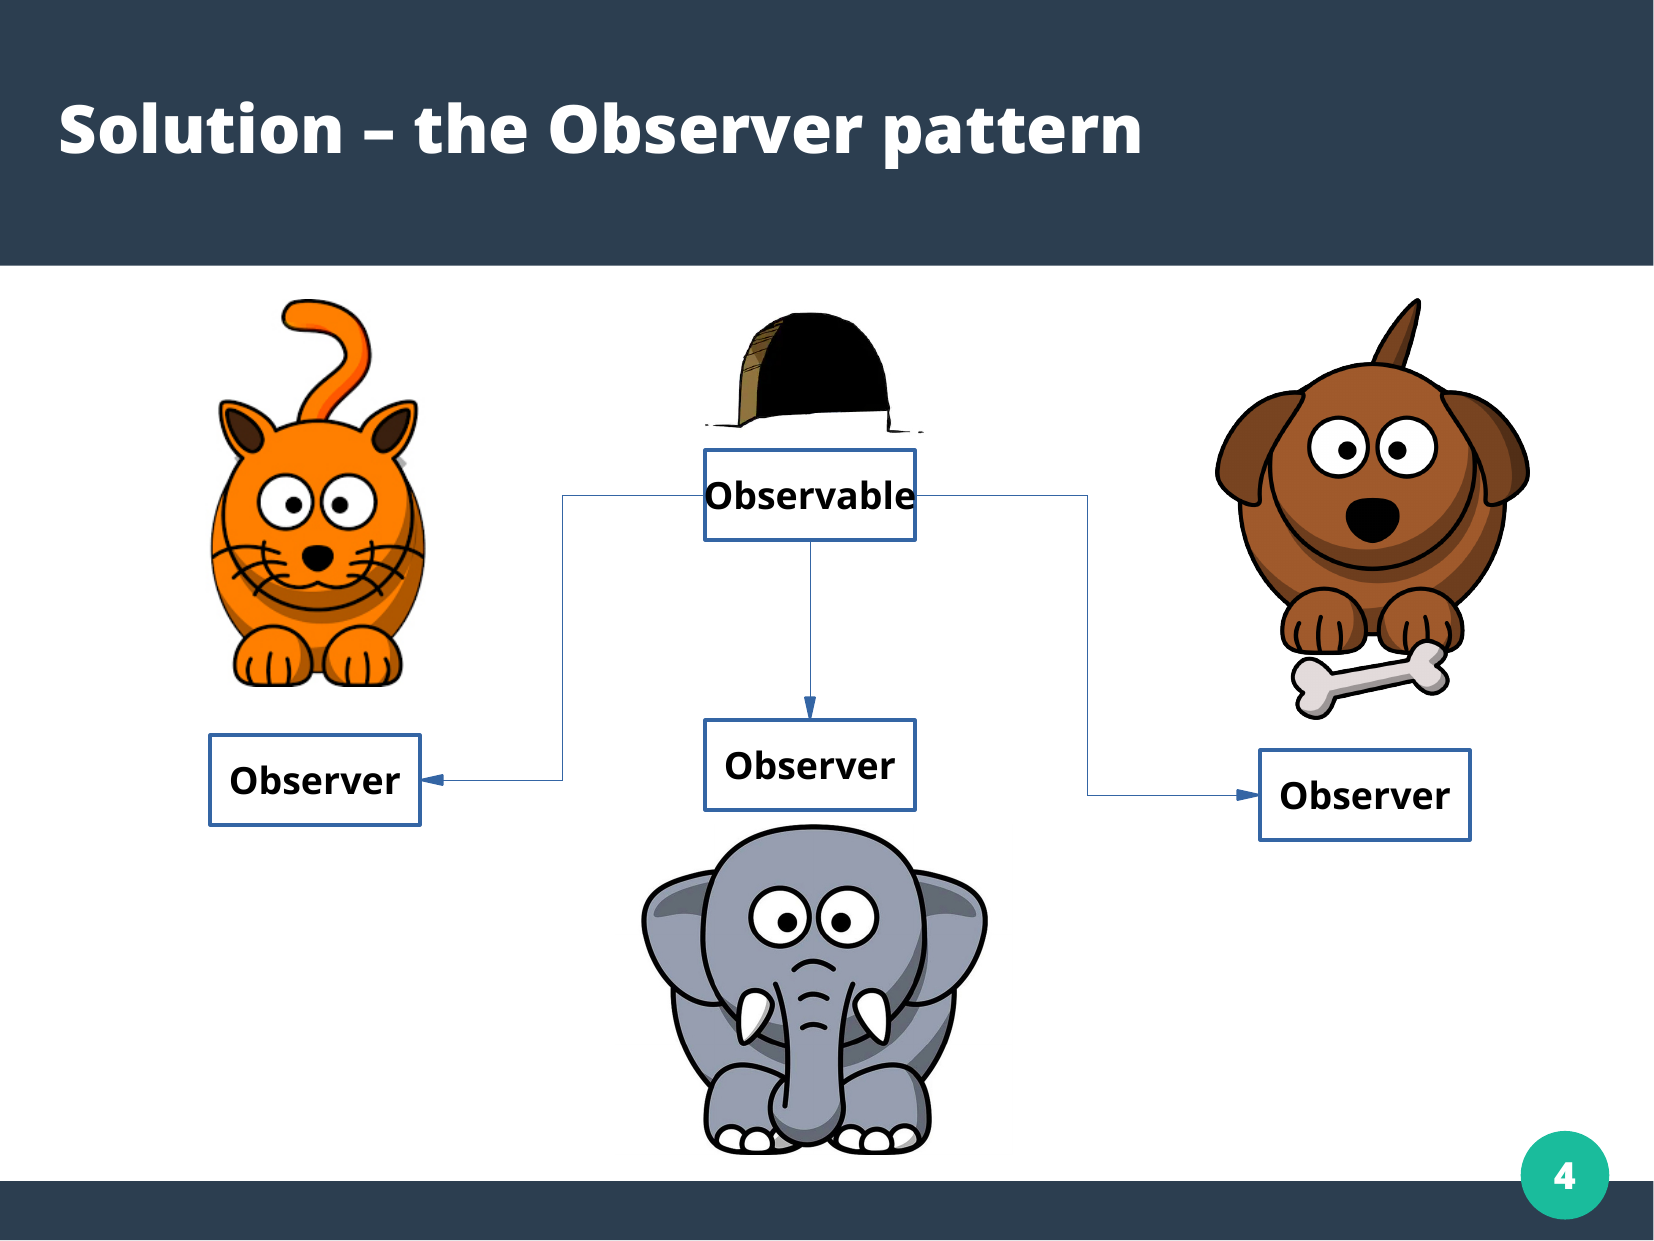

# Solution – the Observer pattern
Observable
Observer
Observer
Observer
4